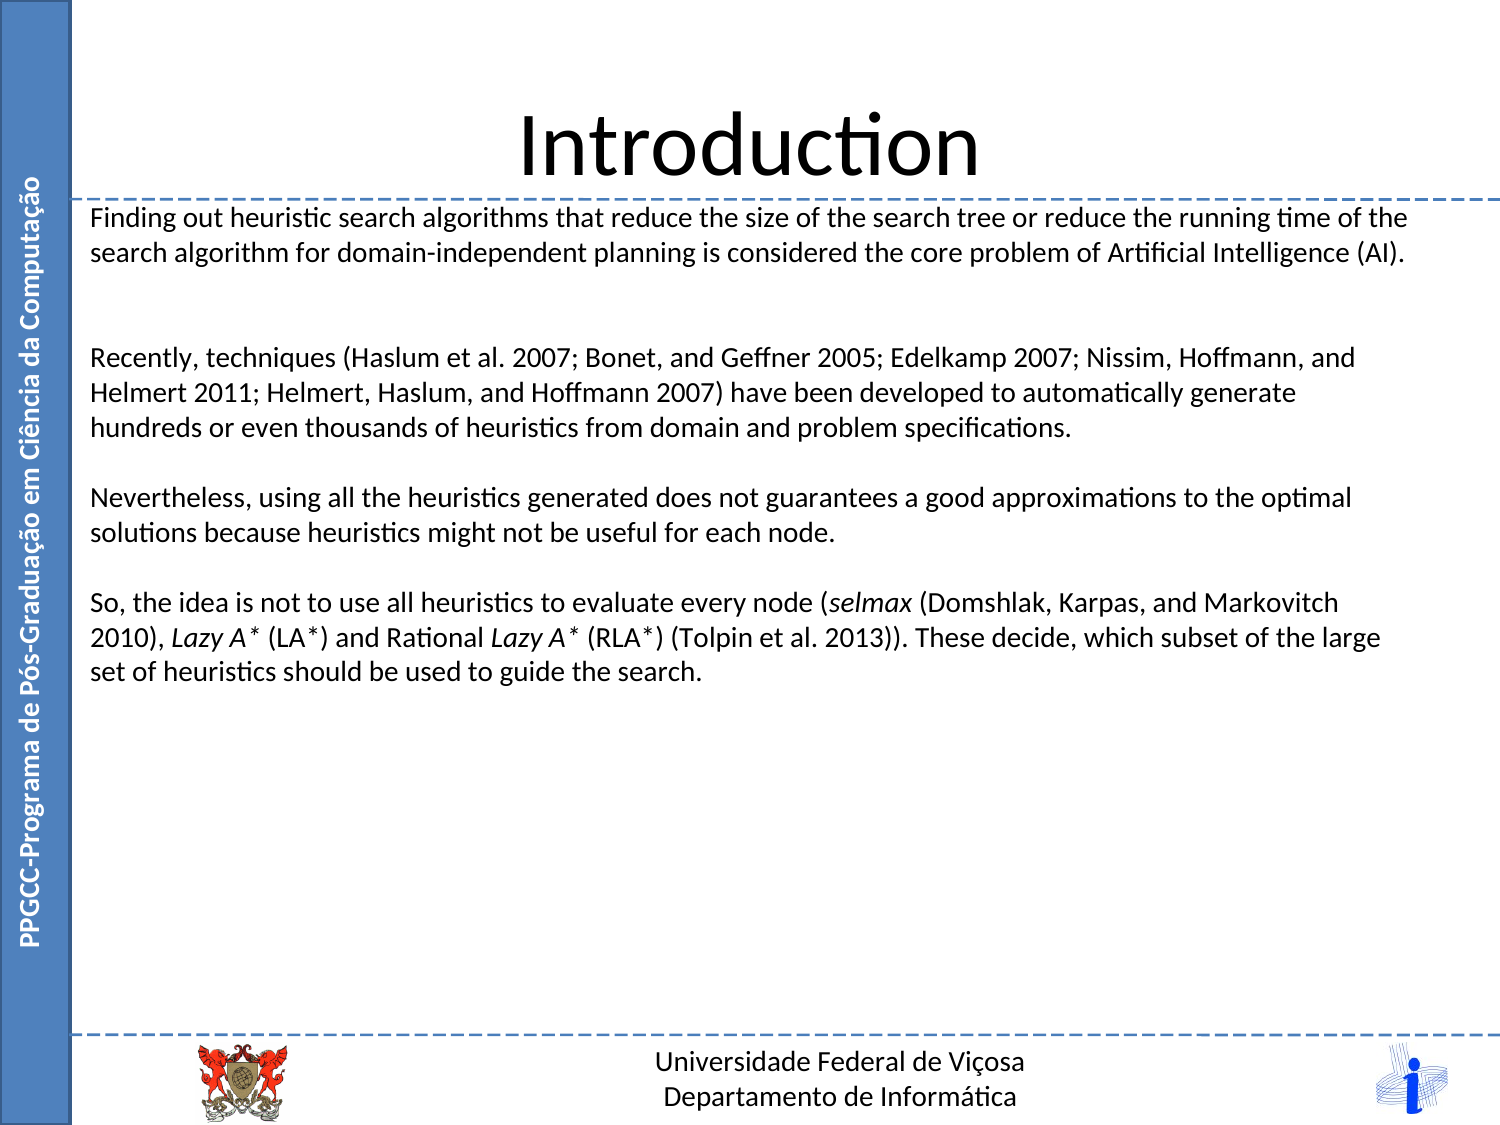

Introduction
Finding out heuristic search algorithms that reduce the size of the search tree or reduce the running time of the search algorithm for domain-independent planning is considered the core problem of Artificial Intelligence (AI).
Recently, techniques (Haslum et al. 2007; Bonet, and Geffner 2005; Edelkamp 2007; Nissim, Hoffmann, and Helmert 2011; Helmert, Haslum, and Hoffmann 2007) have been developed to automatically generate hundreds or even thousands of heuristics from domain and problem specifications.
Nevertheless, using all the heuristics generated does not guarantees a good approximations to the optimal solutions because heuristics might not be useful for each node.
So, the idea is not to use all heuristics to evaluate every node (selmax (Domshlak, Karpas, and Markovitch 2010), Lazy A* (LA*) and Rational Lazy A* (RLA*) (Tolpin et al. 2013)). These decide, which subset of the large set of heuristics should be used to guide the search.
PPGCC-Programa de Pós-Graduação em Ciência da Computação
Universidade Federal de Viçosa
Departamento de Informática